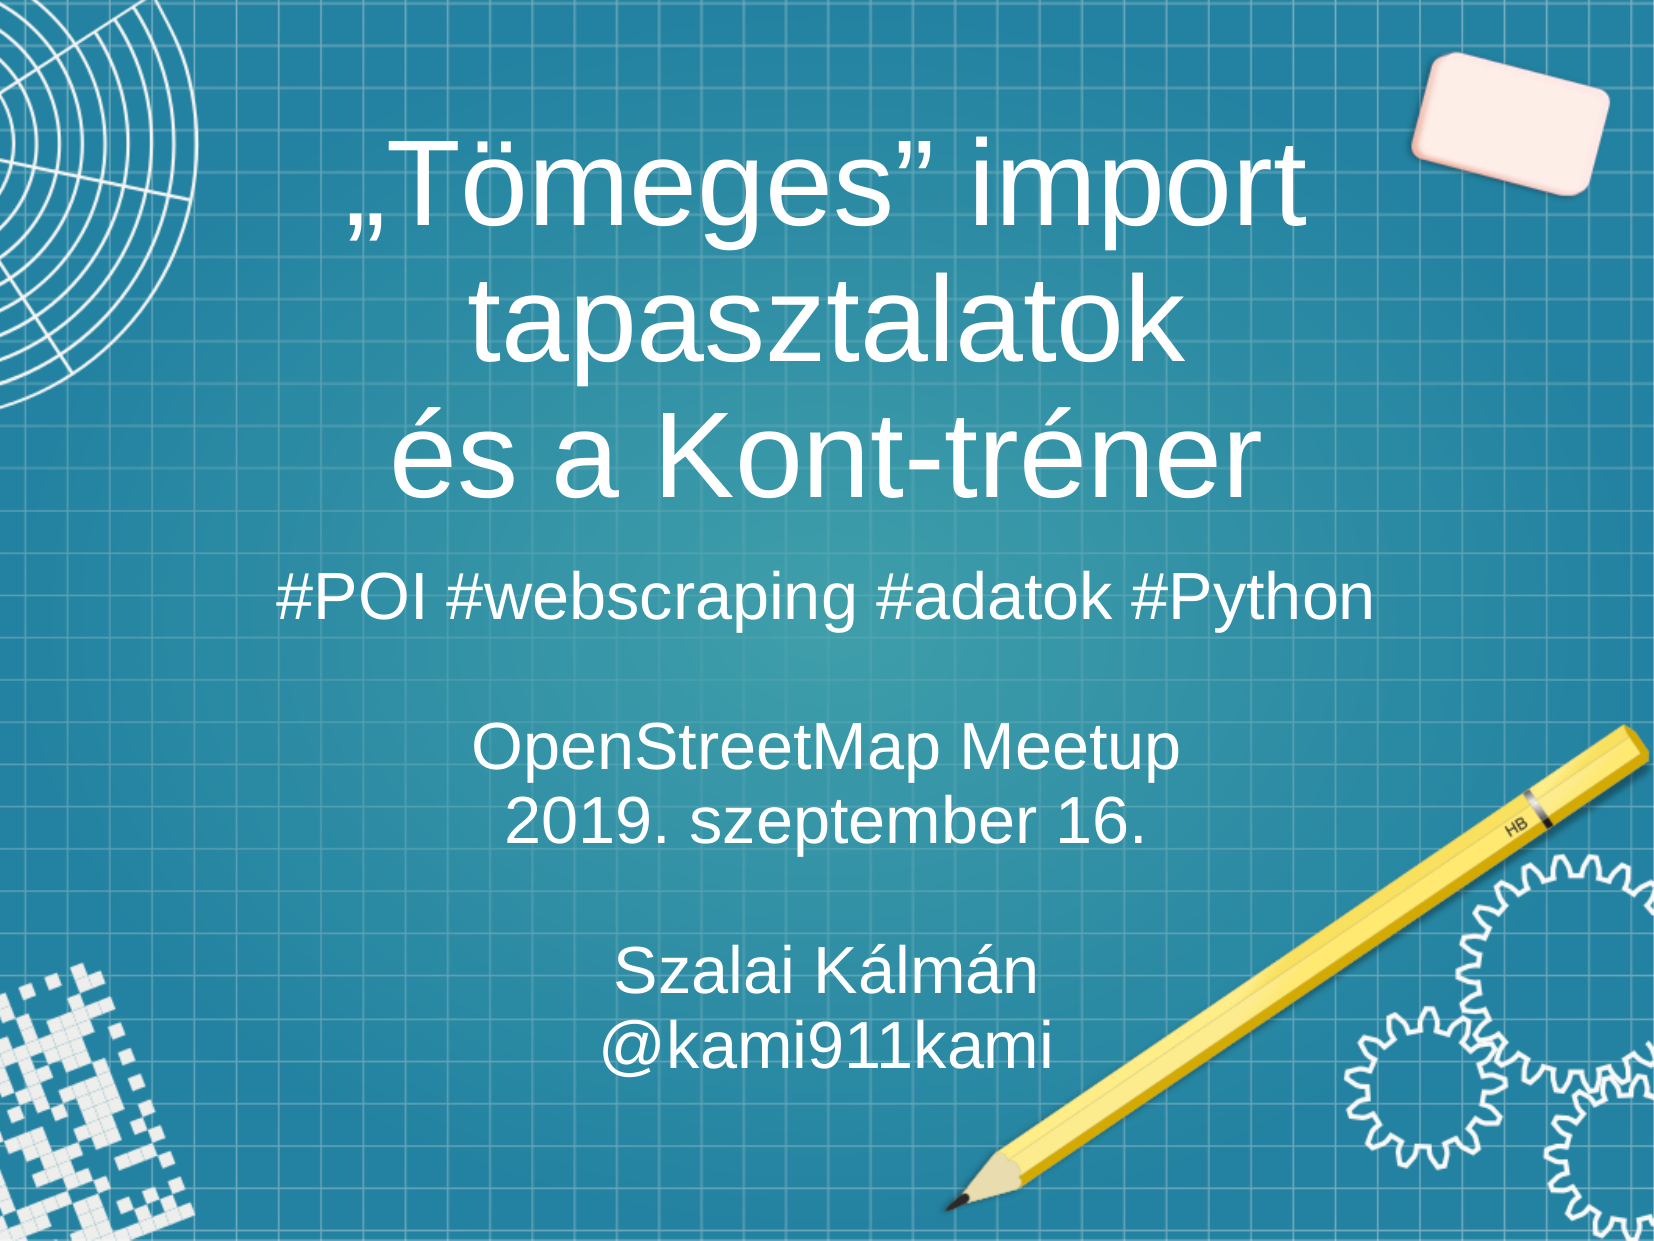

# „Tömeges” import tapasztalatok és a Kont-tréner
#POI #webscraping #adatok #Python
OpenStreetMap Meetup
2019. szeptember 16.
Szalai Kálmán
@kami911kami